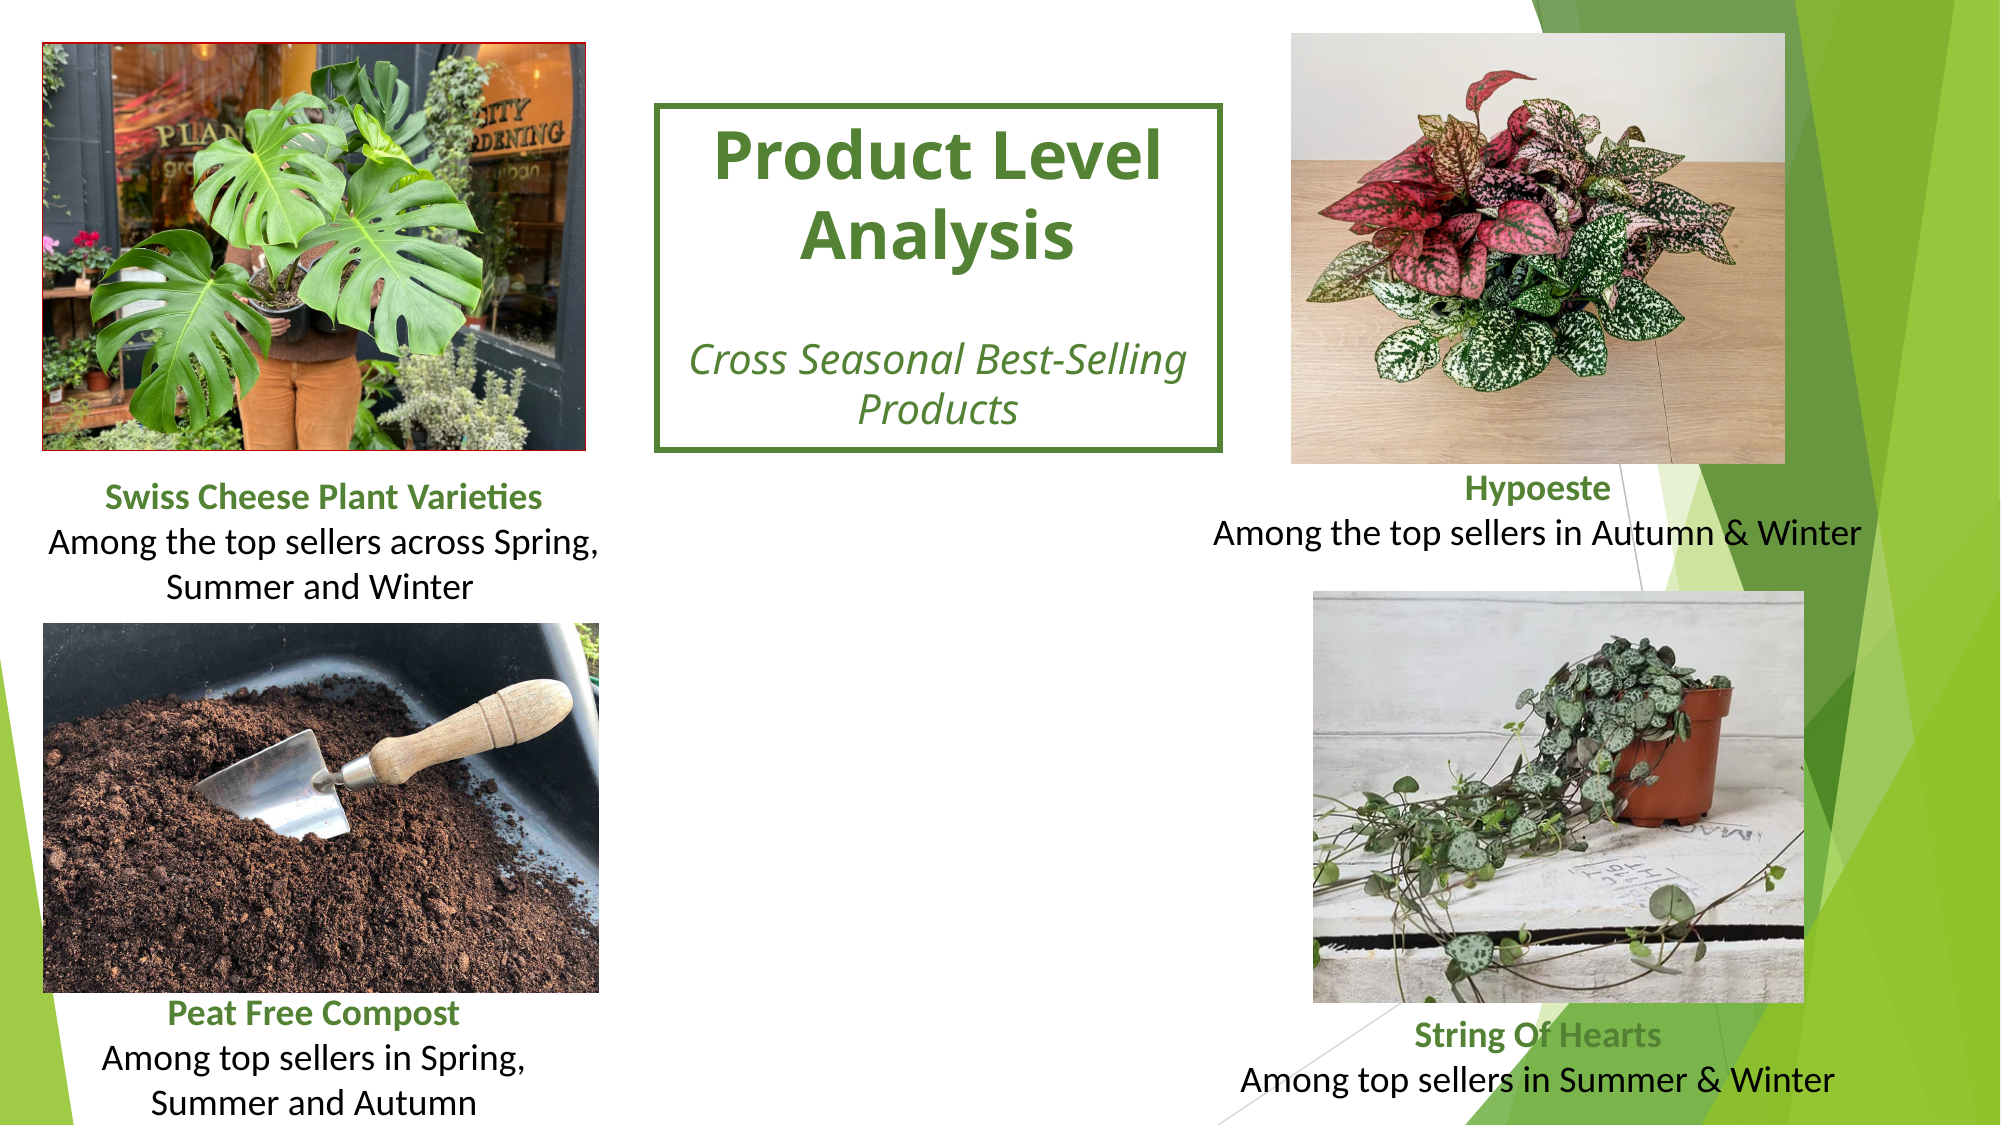

Product Level Analysis
Cross Seasonal Best-Selling Products
Hypoeste
Among the top sellers in Autumn & Winter
Swiss Cheese Plant Varieties
Among the top sellers across Spring, Summer and Winter
Peat Free Compost
Among top sellers in Spring, Summer and Autumn
String Of Hearts
Among top sellers in Summer & Winter